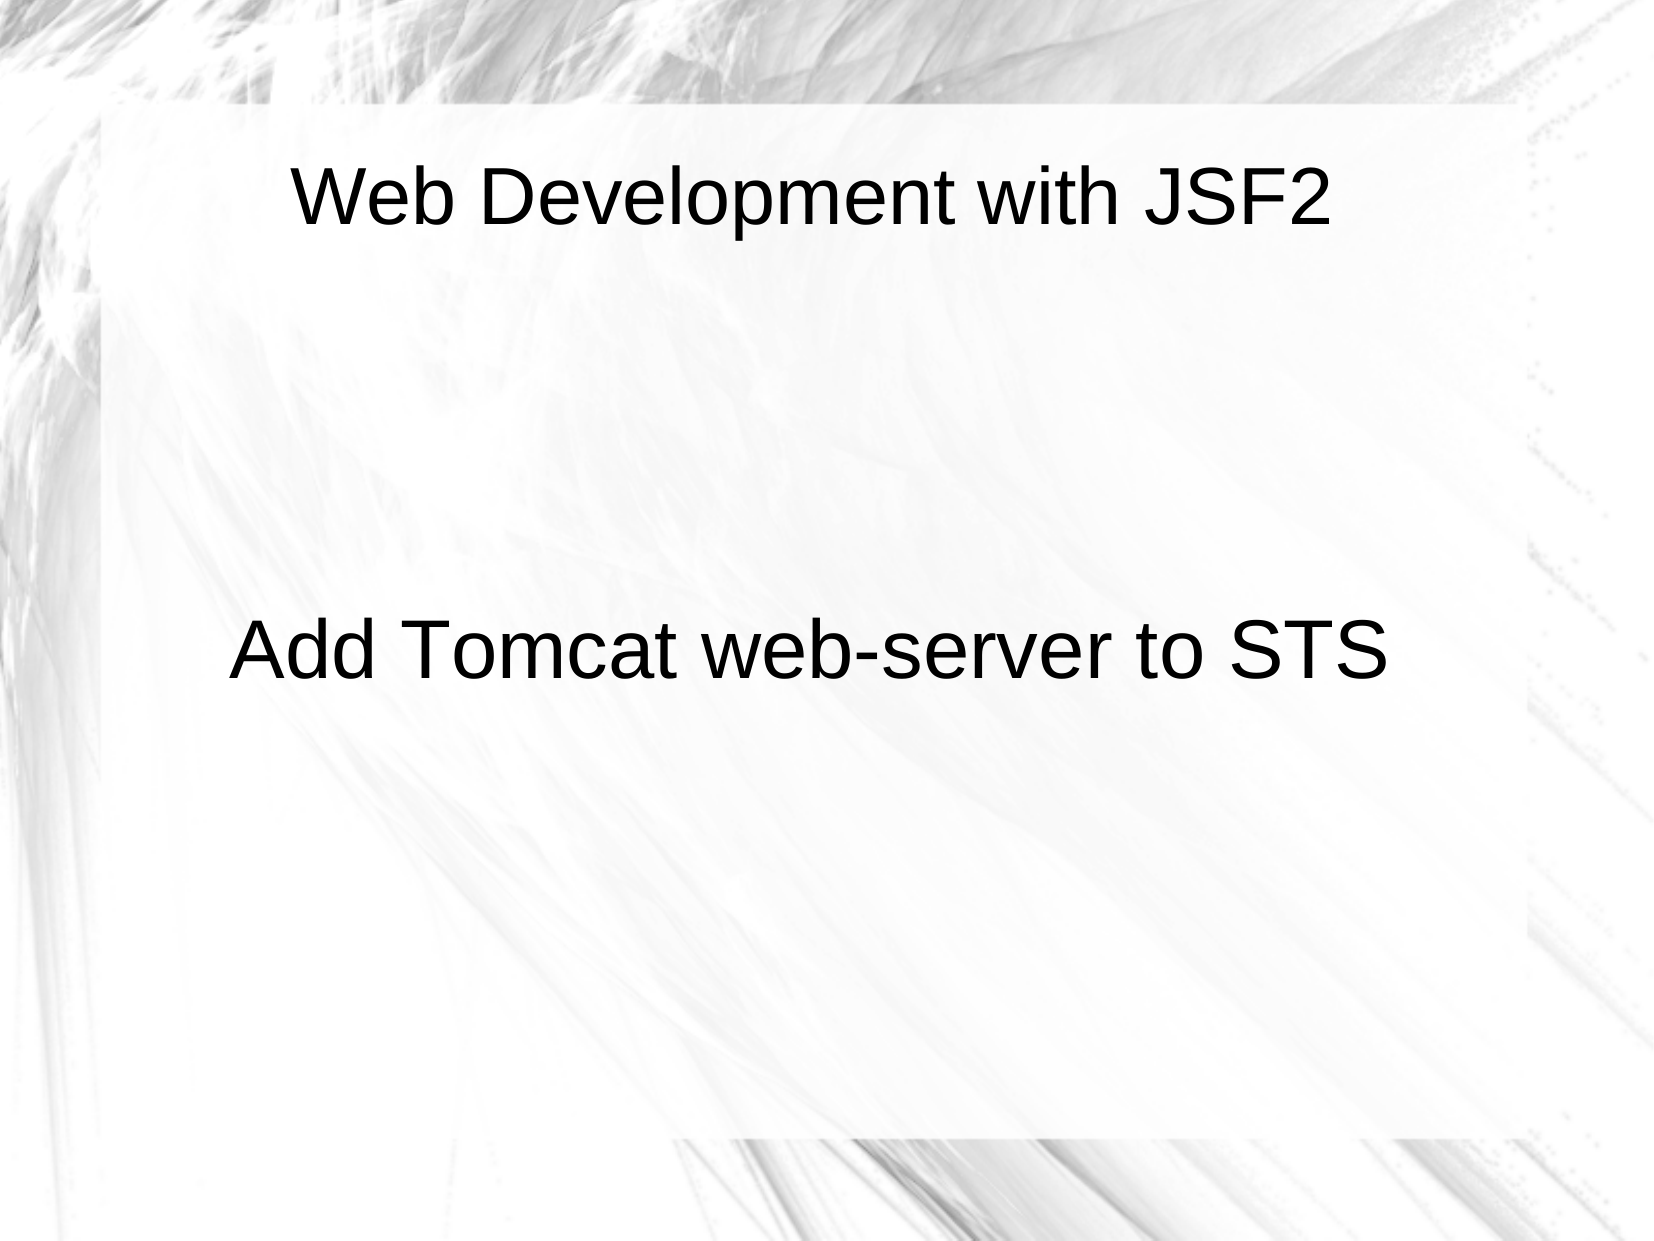

# Web Development with JSF2
Add Tomcat web-server to STS